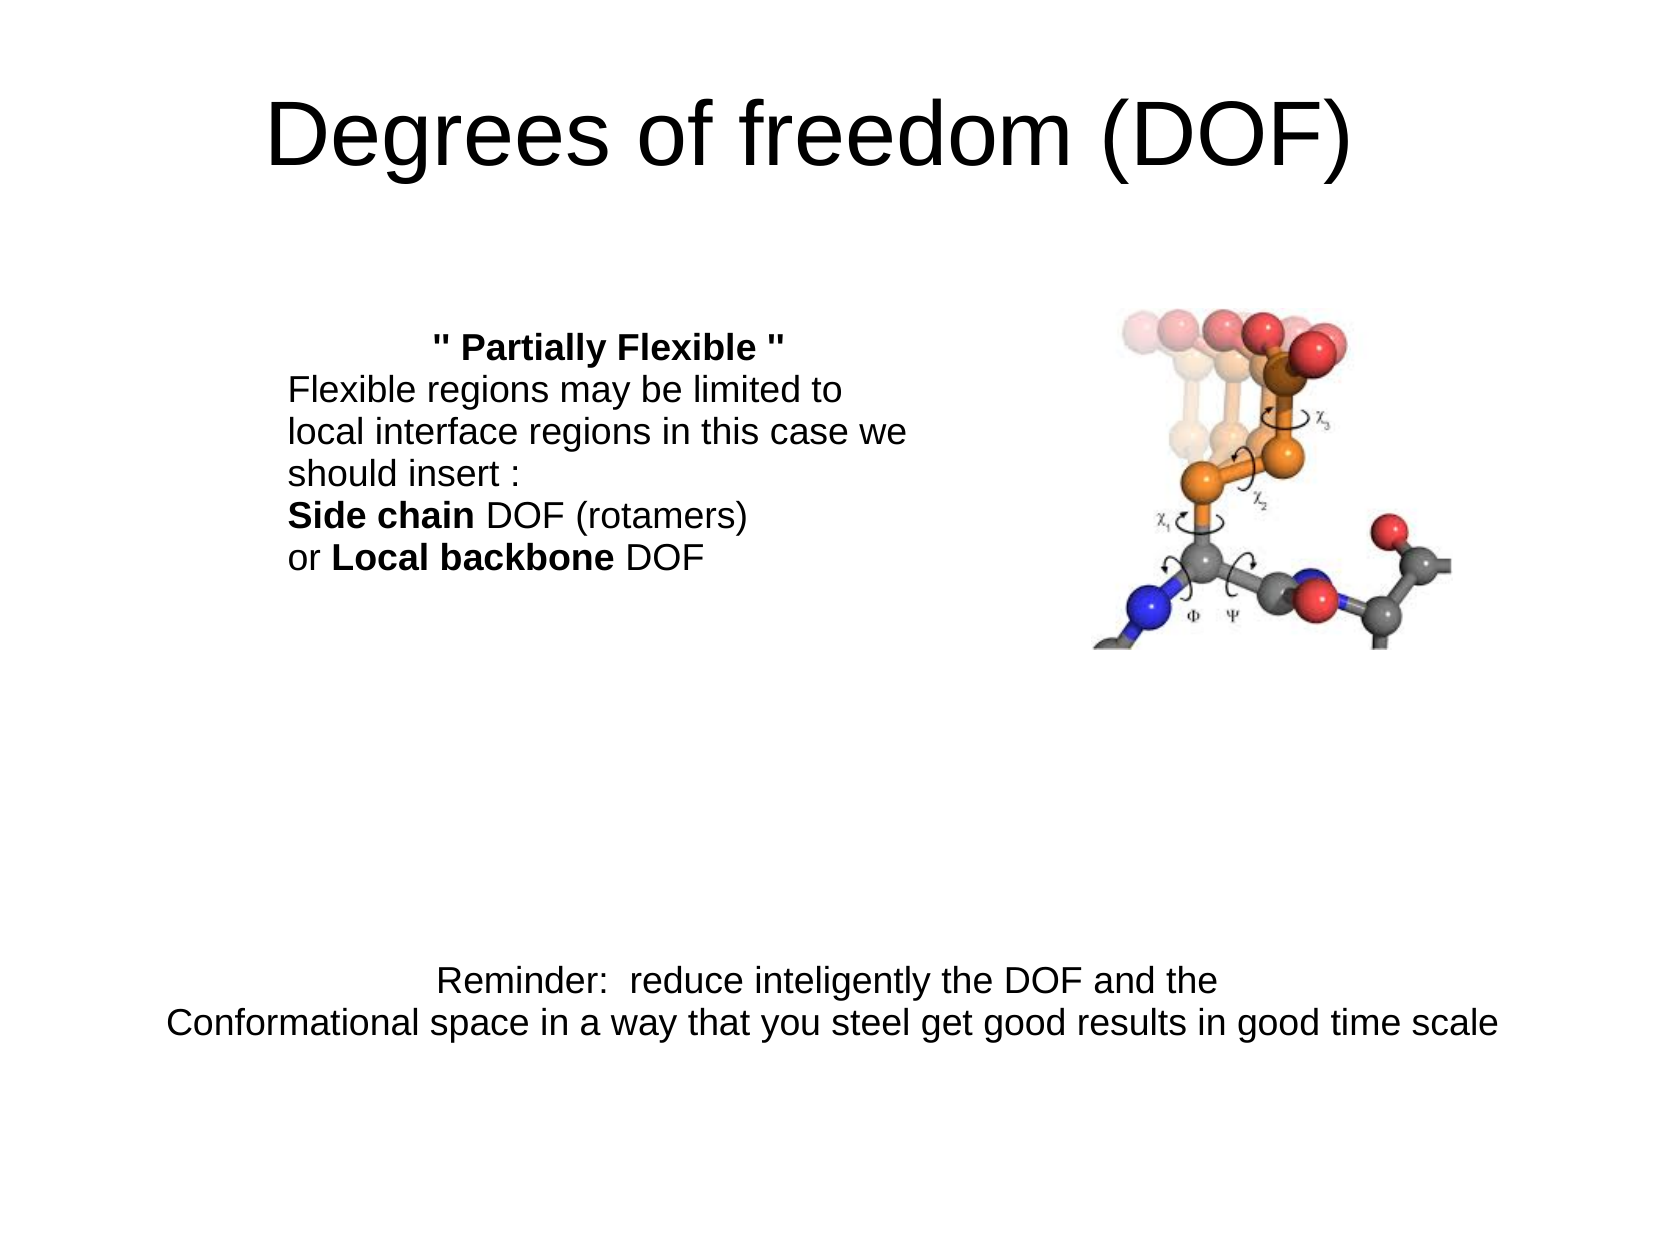

Degrees of freedom (DOF)
 '' Partially Flexible ''
Flexible regions may be limited to local interface regions in this case we should insert :
Side chain DOF (rotamers)
or Local backbone DOF
Reminder:  reduce inteligently the DOF and the
Conformational space in a way that you steel get good results in good time scale